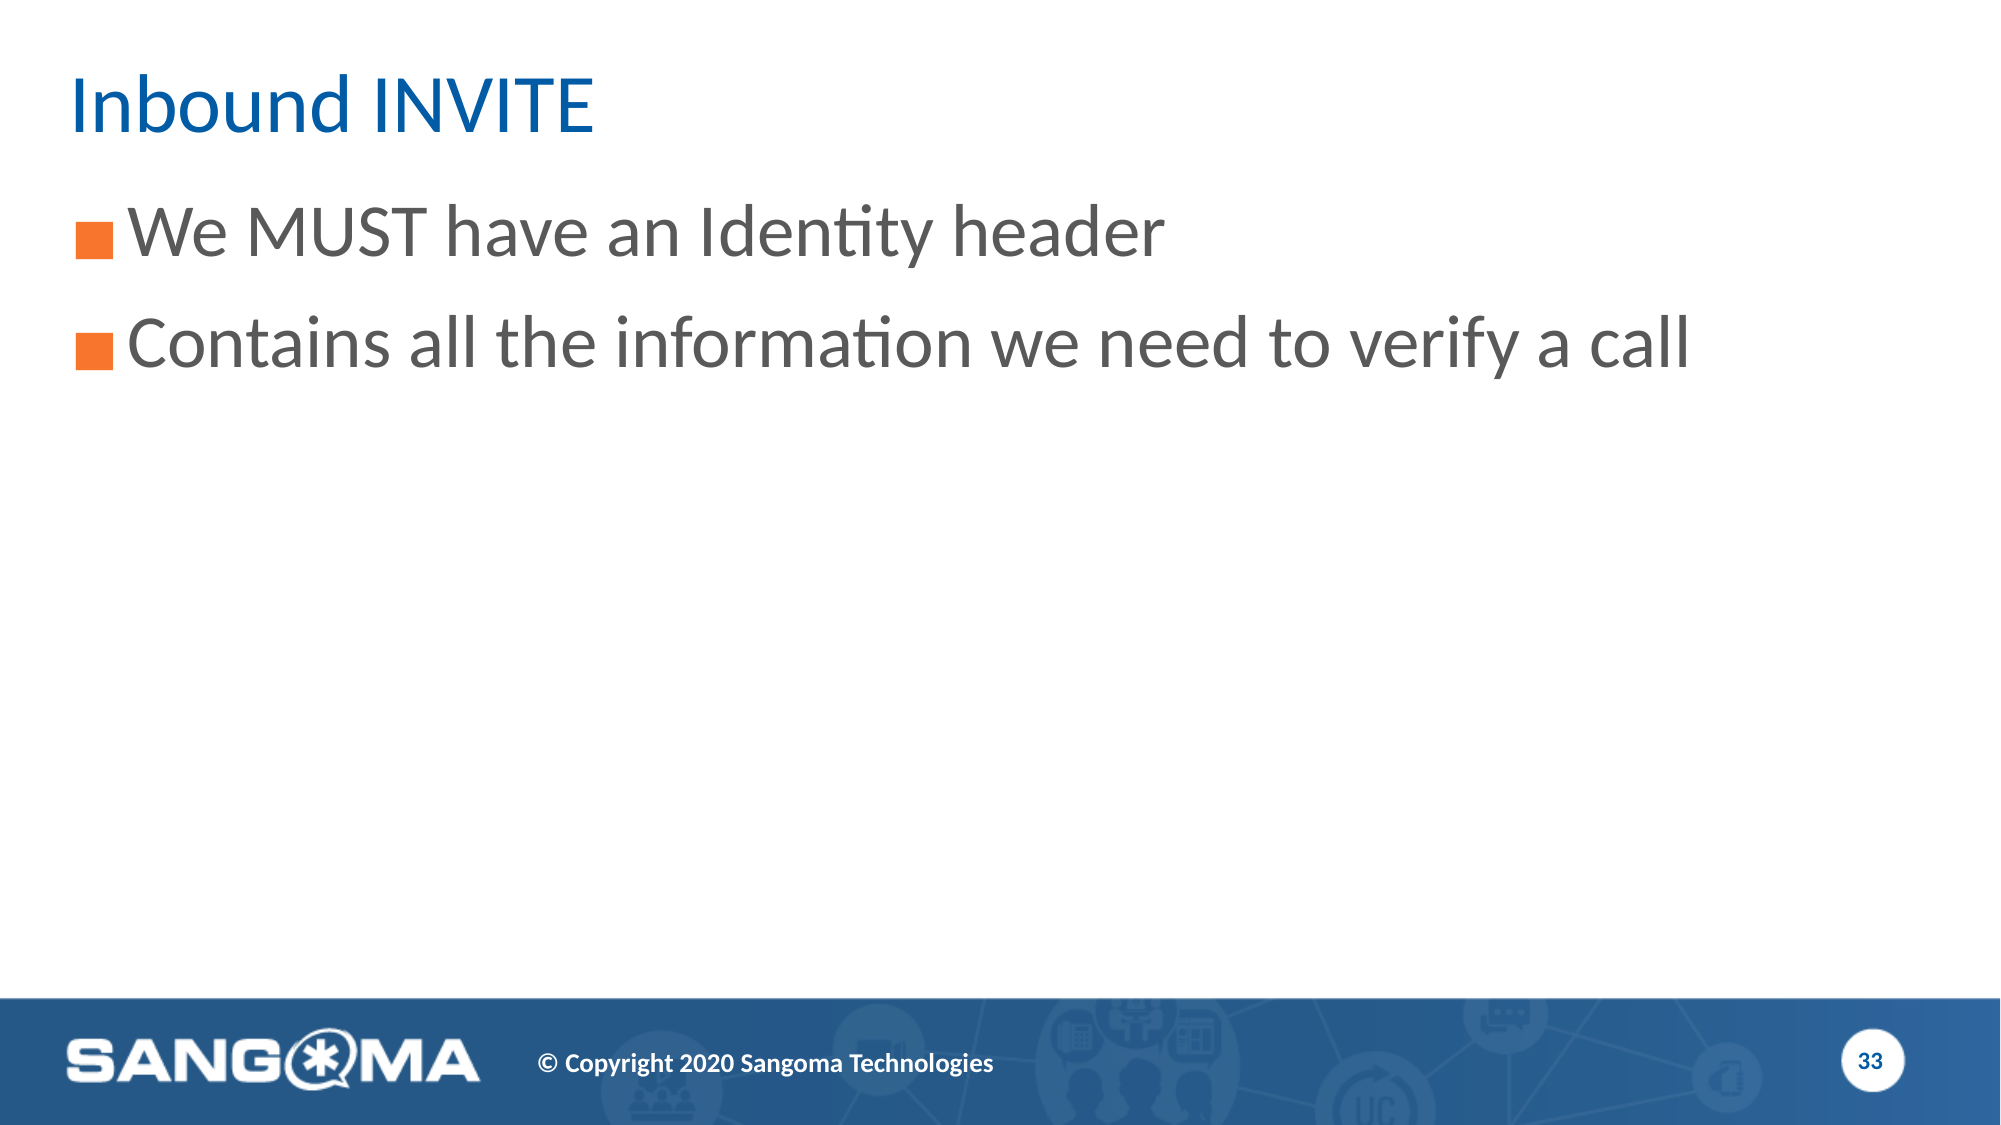

# Inbound INVITE
We MUST have an Identity header
Contains all the information we need to verify a call